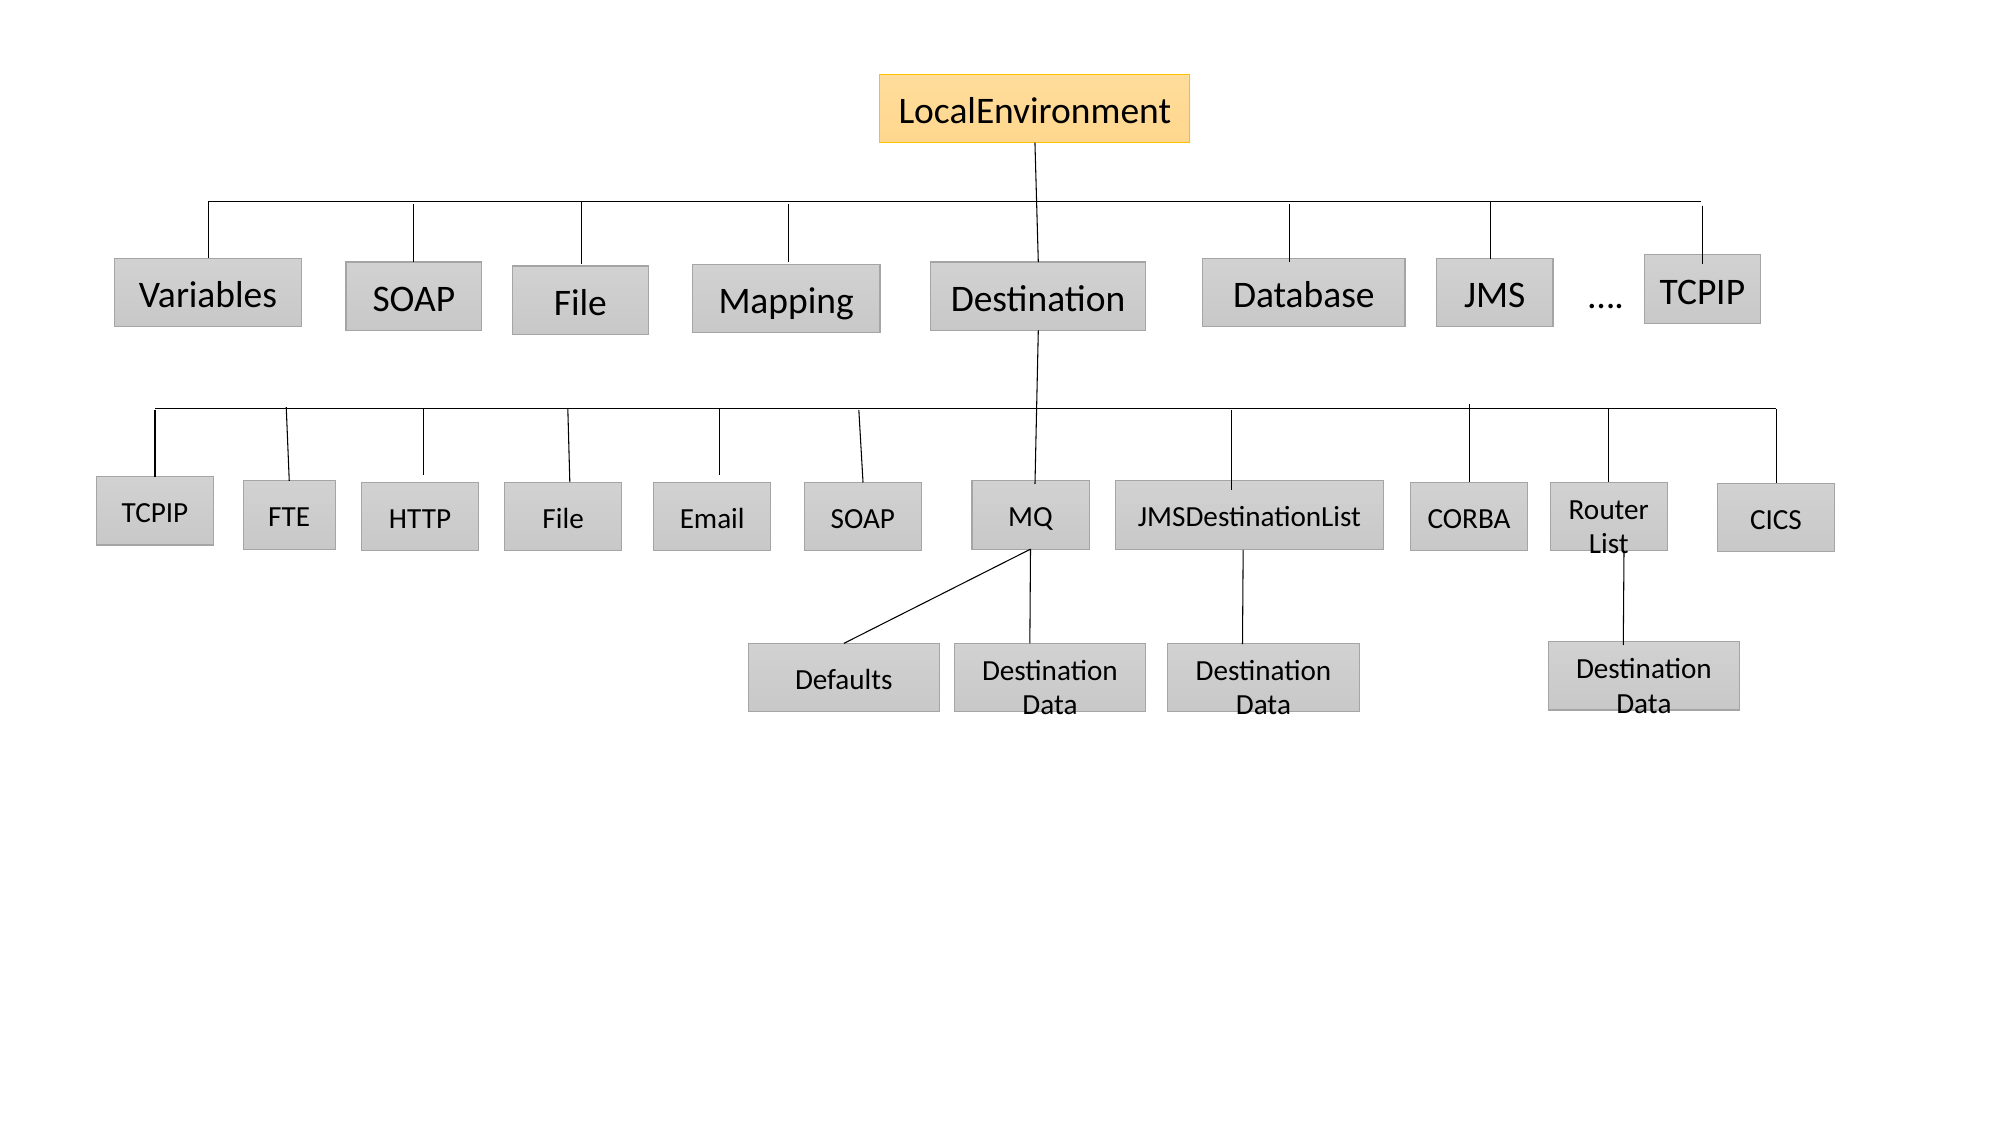

LocalEnvironment
TCPIP
Variables
Database
JMS
SOAP
Destination
….
Mapping
File
TCPIP
FTE
MQ
JMSDestinationList
HTTP
File
Email
SOAP
CORBA
RouterList
CICS
Destination Data
Defaults
Destination Data
Destination Data